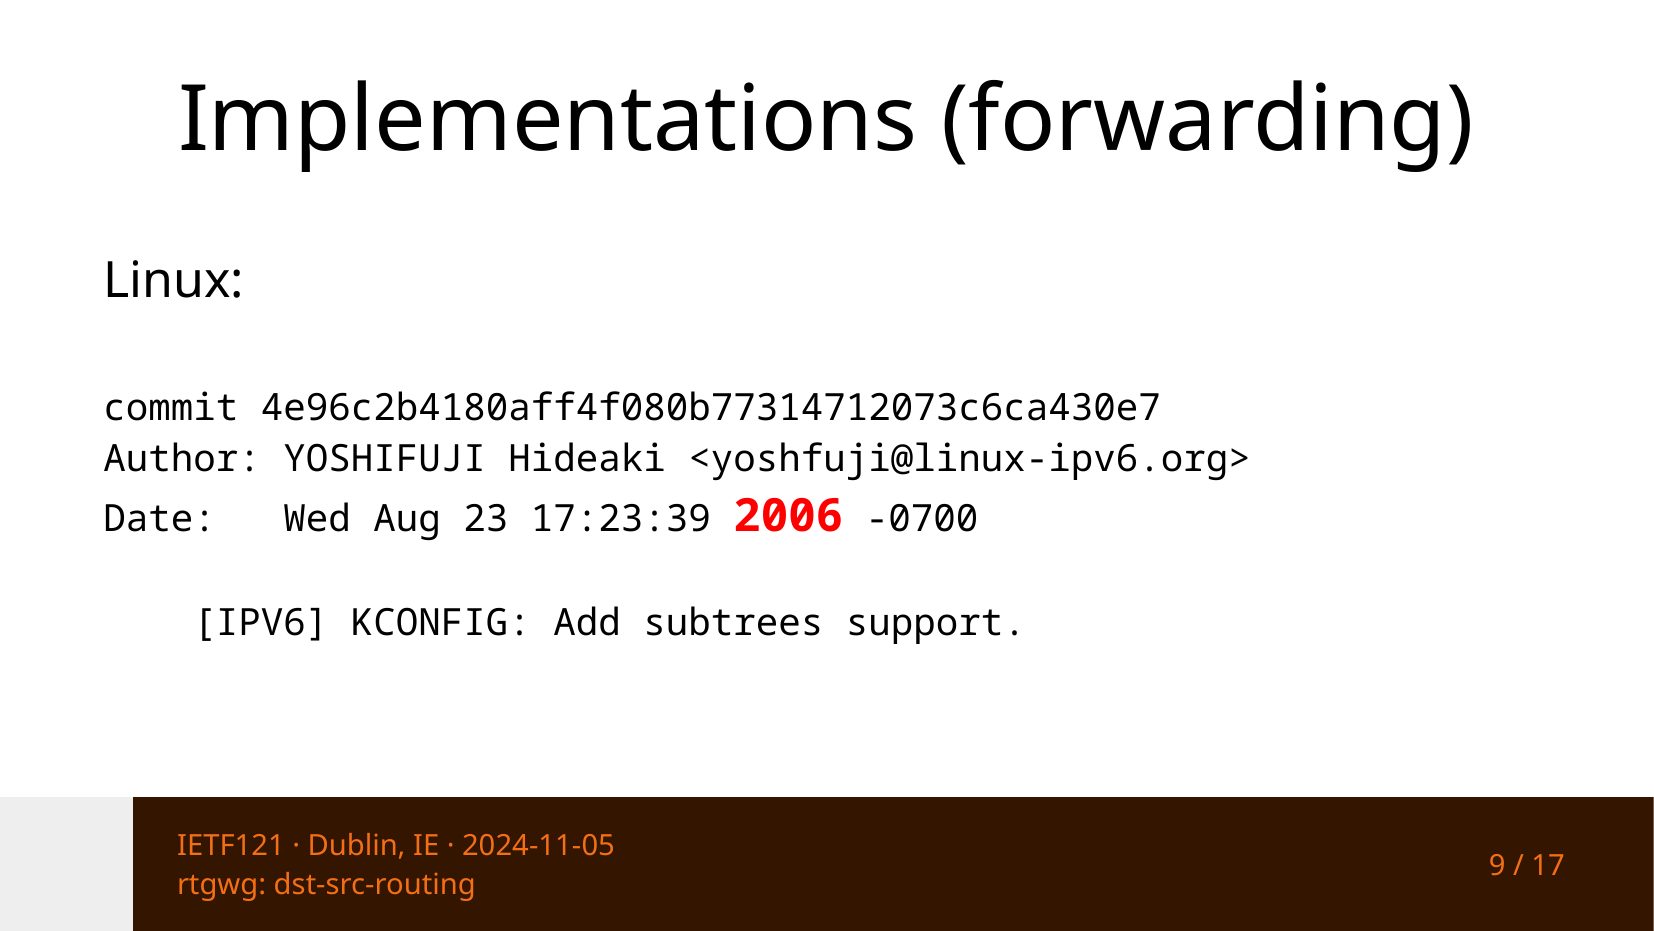

# Implementations (forwarding)
Linux:
commit 4e96c2b4180aff4f080b77314712073c6ca430e7
Author: YOSHIFUJI Hideaki <yoshfuji@linux-ipv6.org>
Date: Wed Aug 23 17:23:39 2006 -0700
 [IPV6] KCONFIG: Add subtrees support.
SiNOG7 · Ljubljana
9